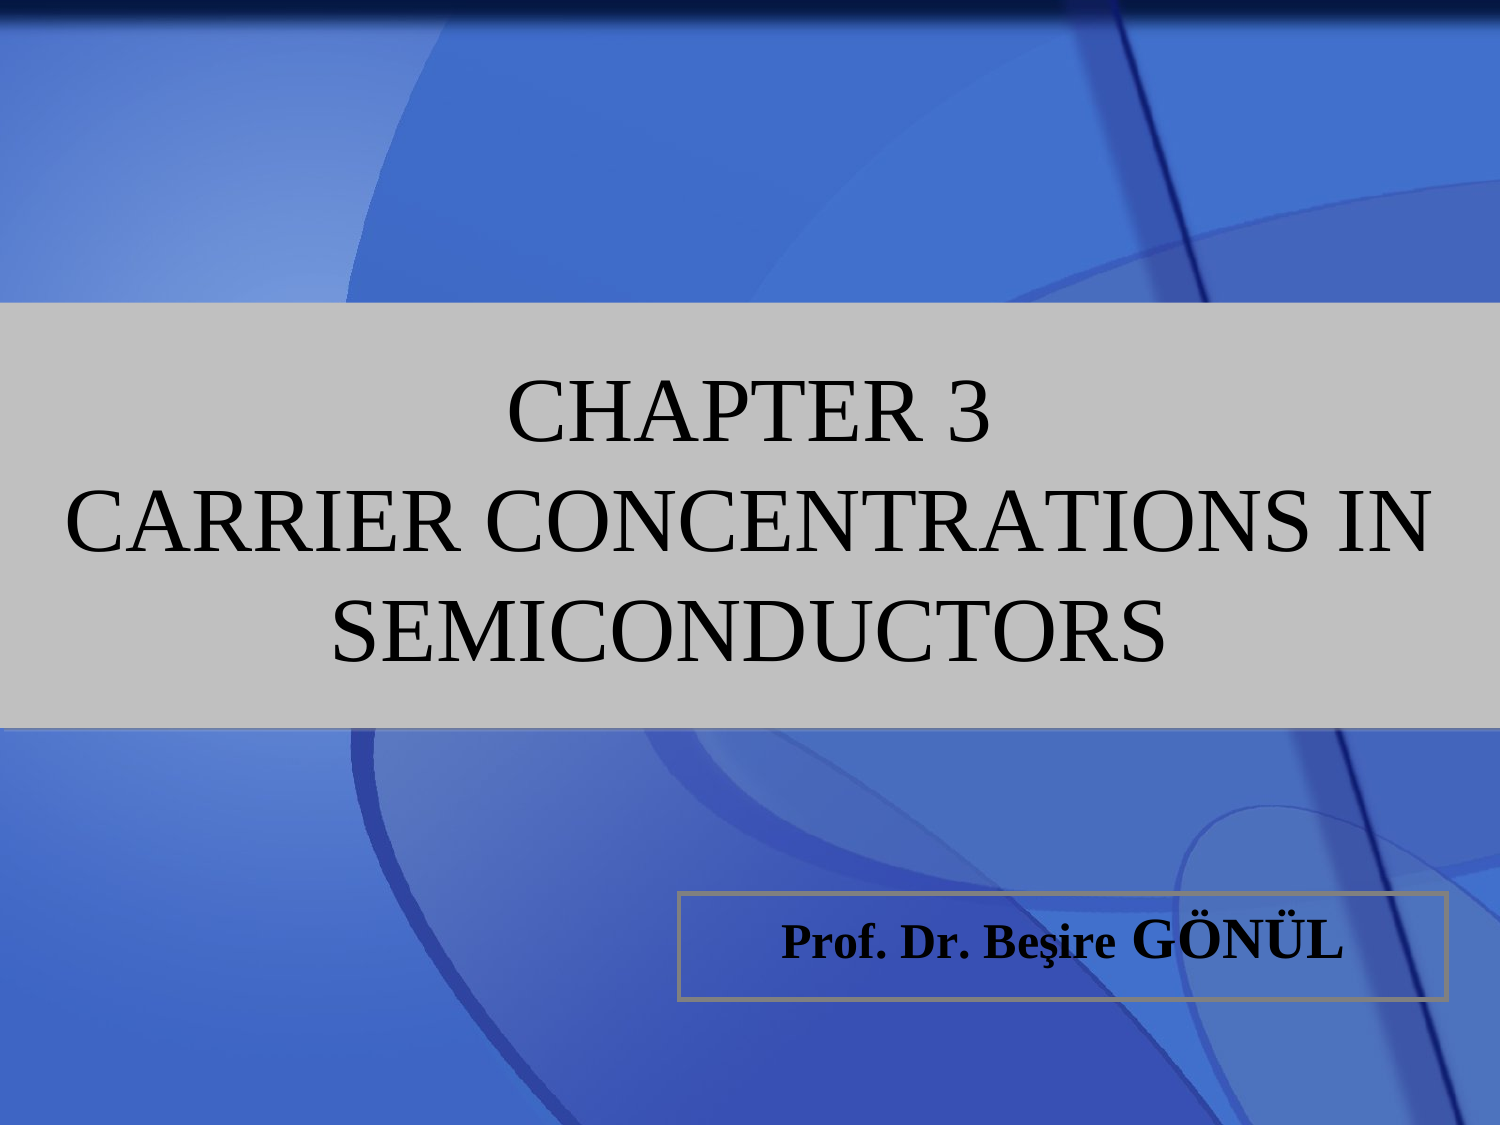

# CHAPTER 3 CARRIER CONCENTRATIONS IN SEMICONDUCTORS
Prof. Dr. Beşire GÖNÜL